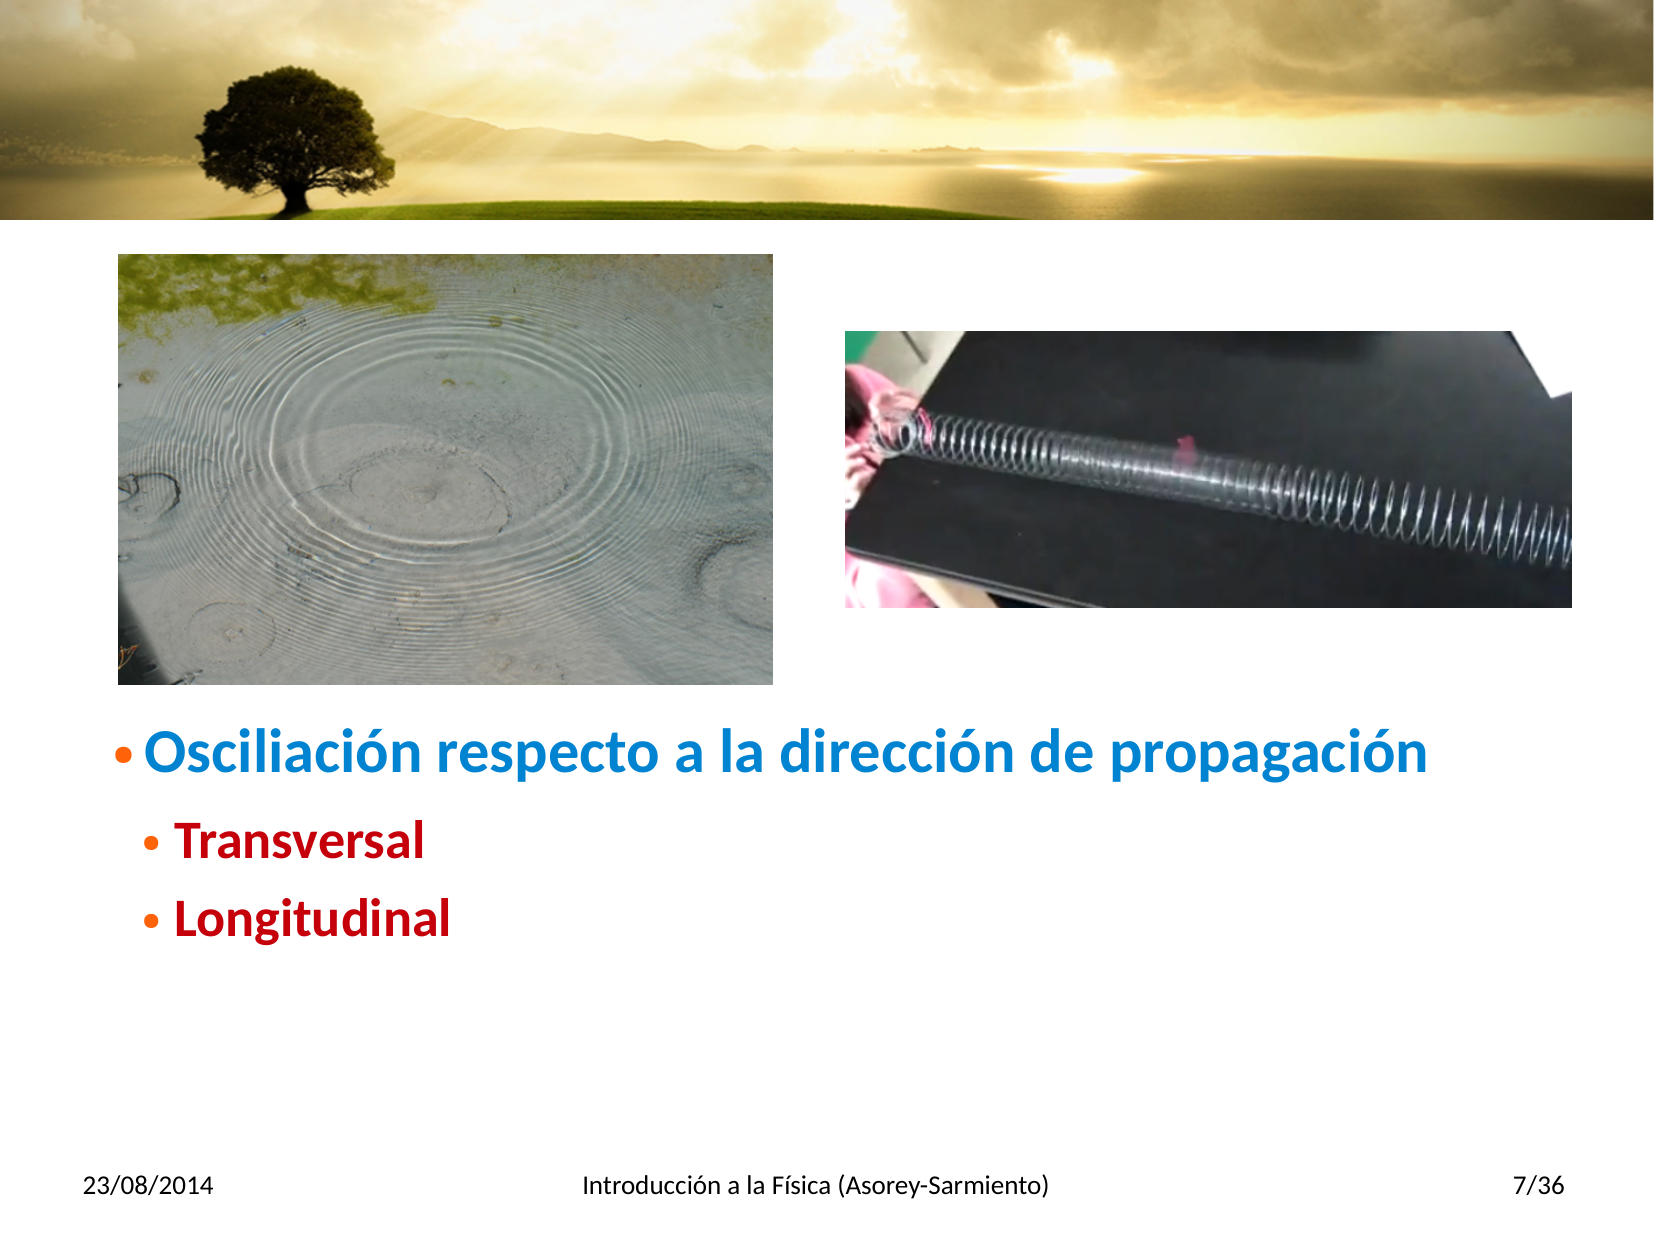

# Osciliación respecto a la dirección de propagación
Transversal
Longitudinal
23/08/2014
Introducción a la Física (Asorey-Sarmiento)
7